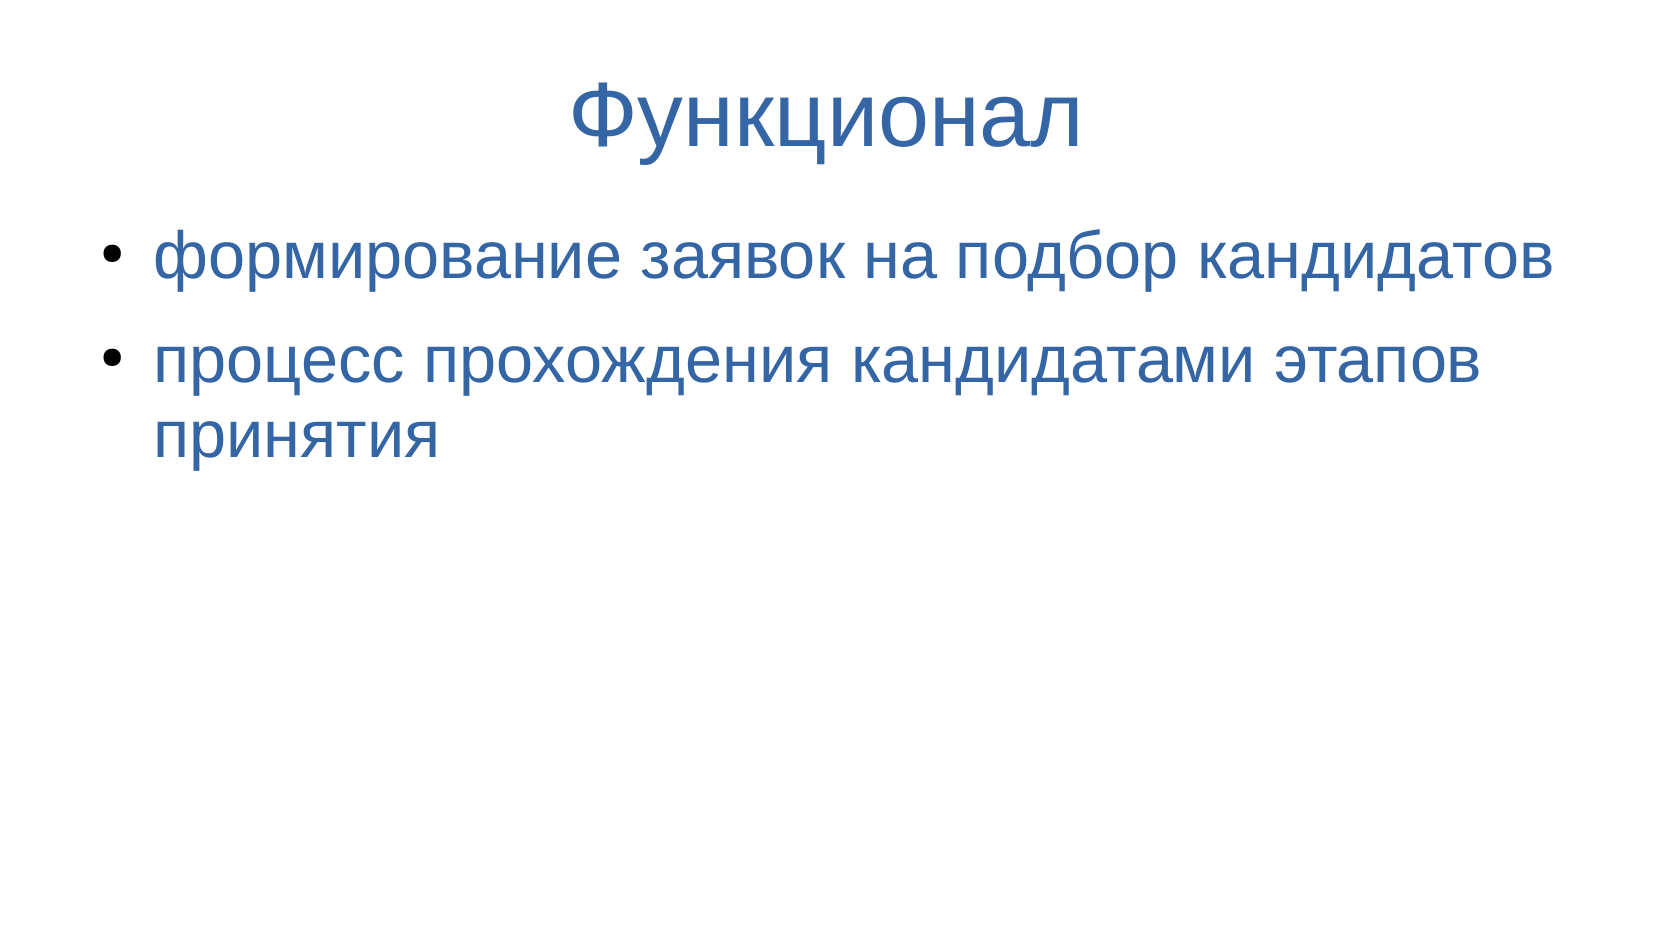

# Функционал
формирование заявок на подбор кандидатов
процесс прохождения кандидатами этапов принятия